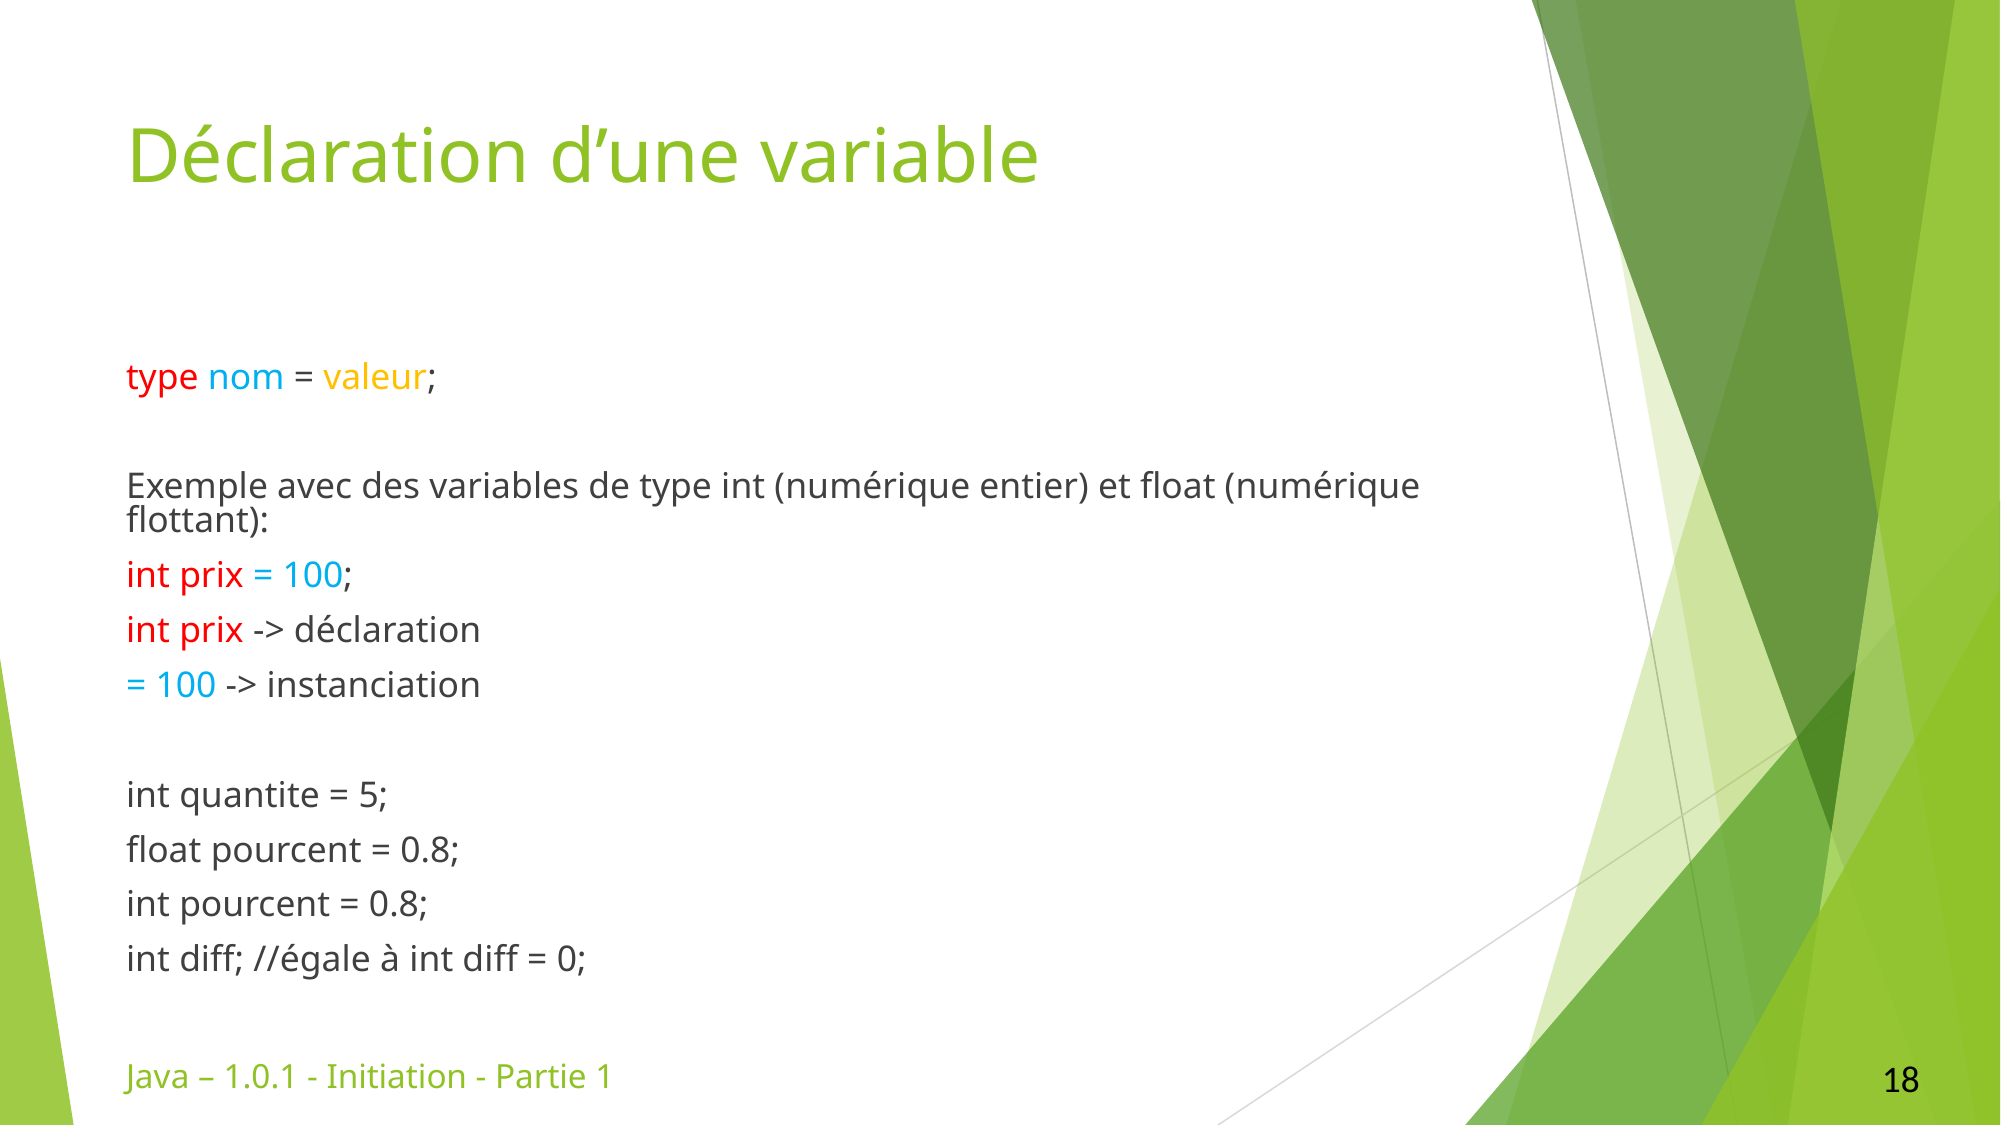

# Déclaration d’une variable
type nom = valeur;
Exemple avec des variables de type int (numérique entier) et float (numérique flottant):
int prix = 100;
int prix -> déclaration
= 100 -> instanciation
int quantite = 5;
float pourcent = 0.8;
int pourcent = 0.8;
int diff; //égale à int diff = 0;
Java – 1.0.1 - Initiation - Partie 1